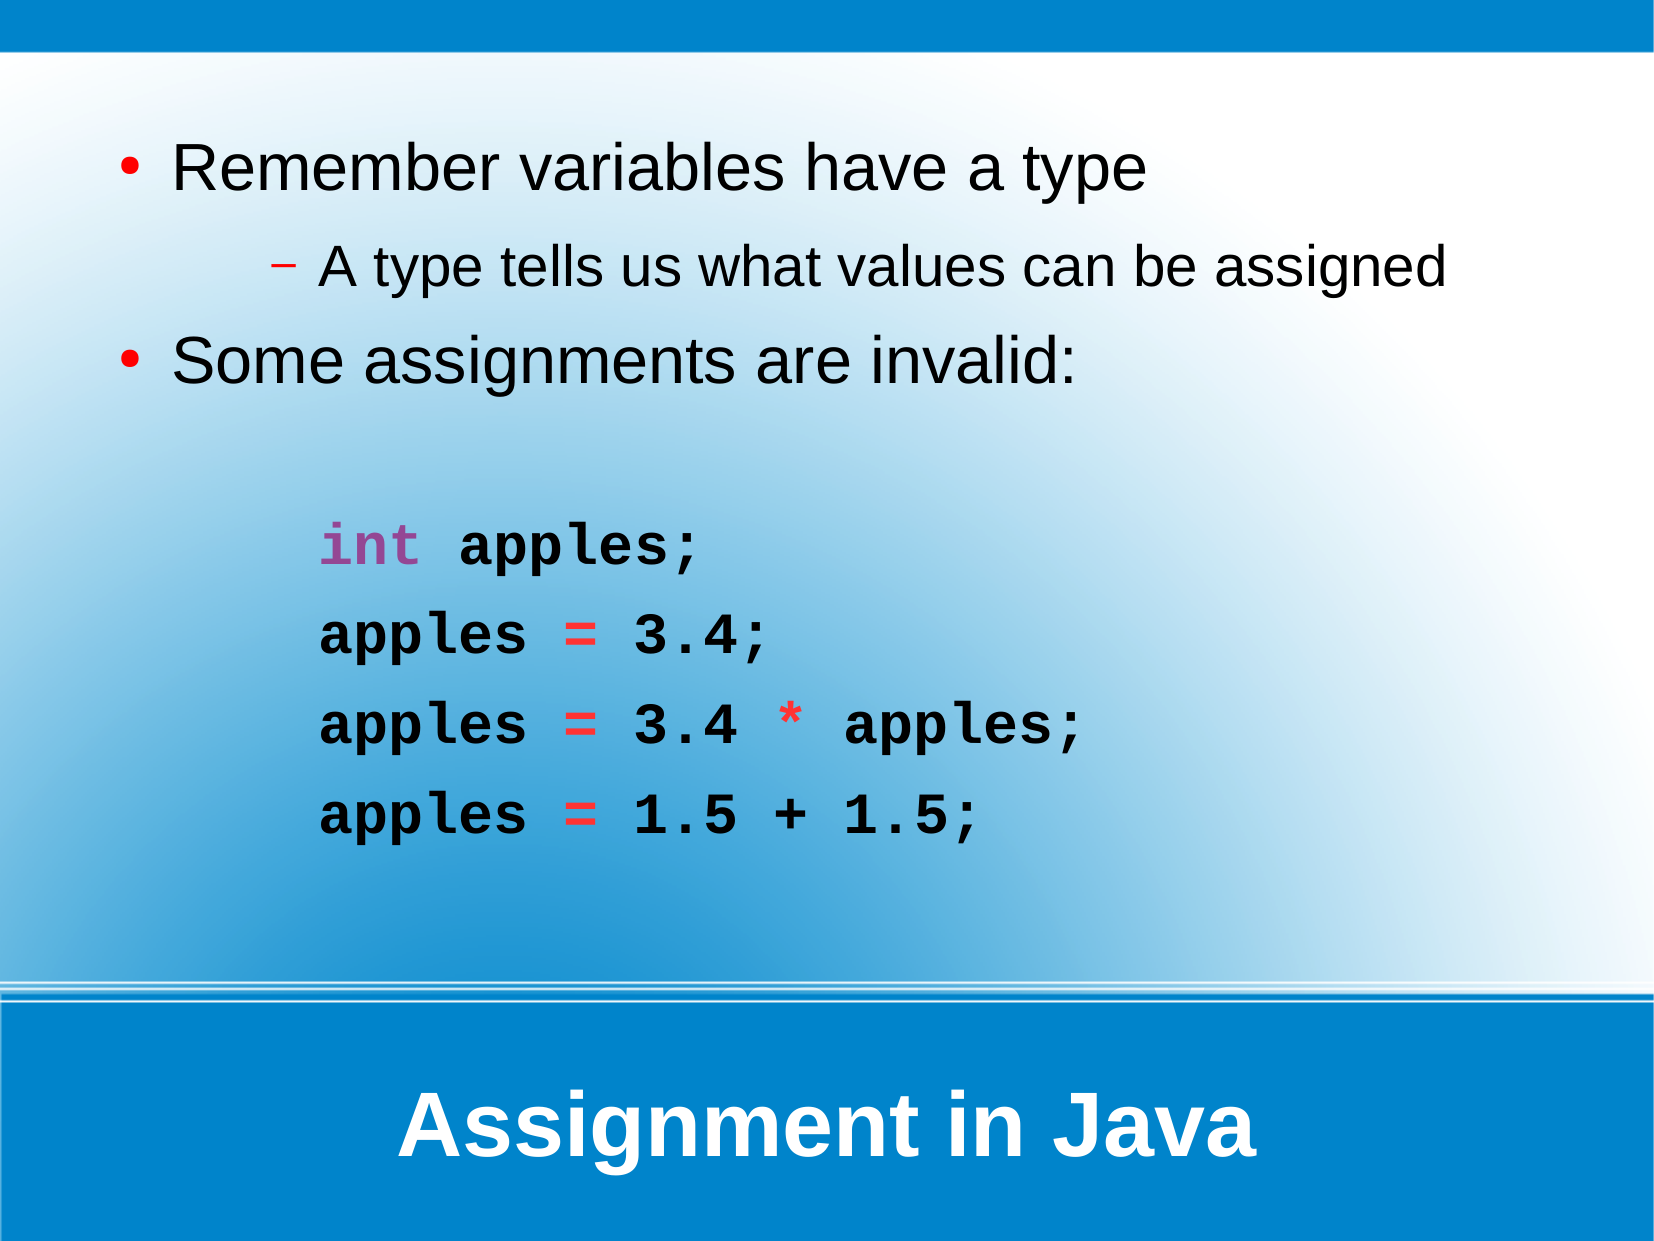

Remember variables have a type
A type tells us what values can be assigned
Some assignments are invalid:
int apples;
apples = 3.4;
apples = 3.4 * apples;
apples = 1.5 + 1.5;
# Assignment in Java